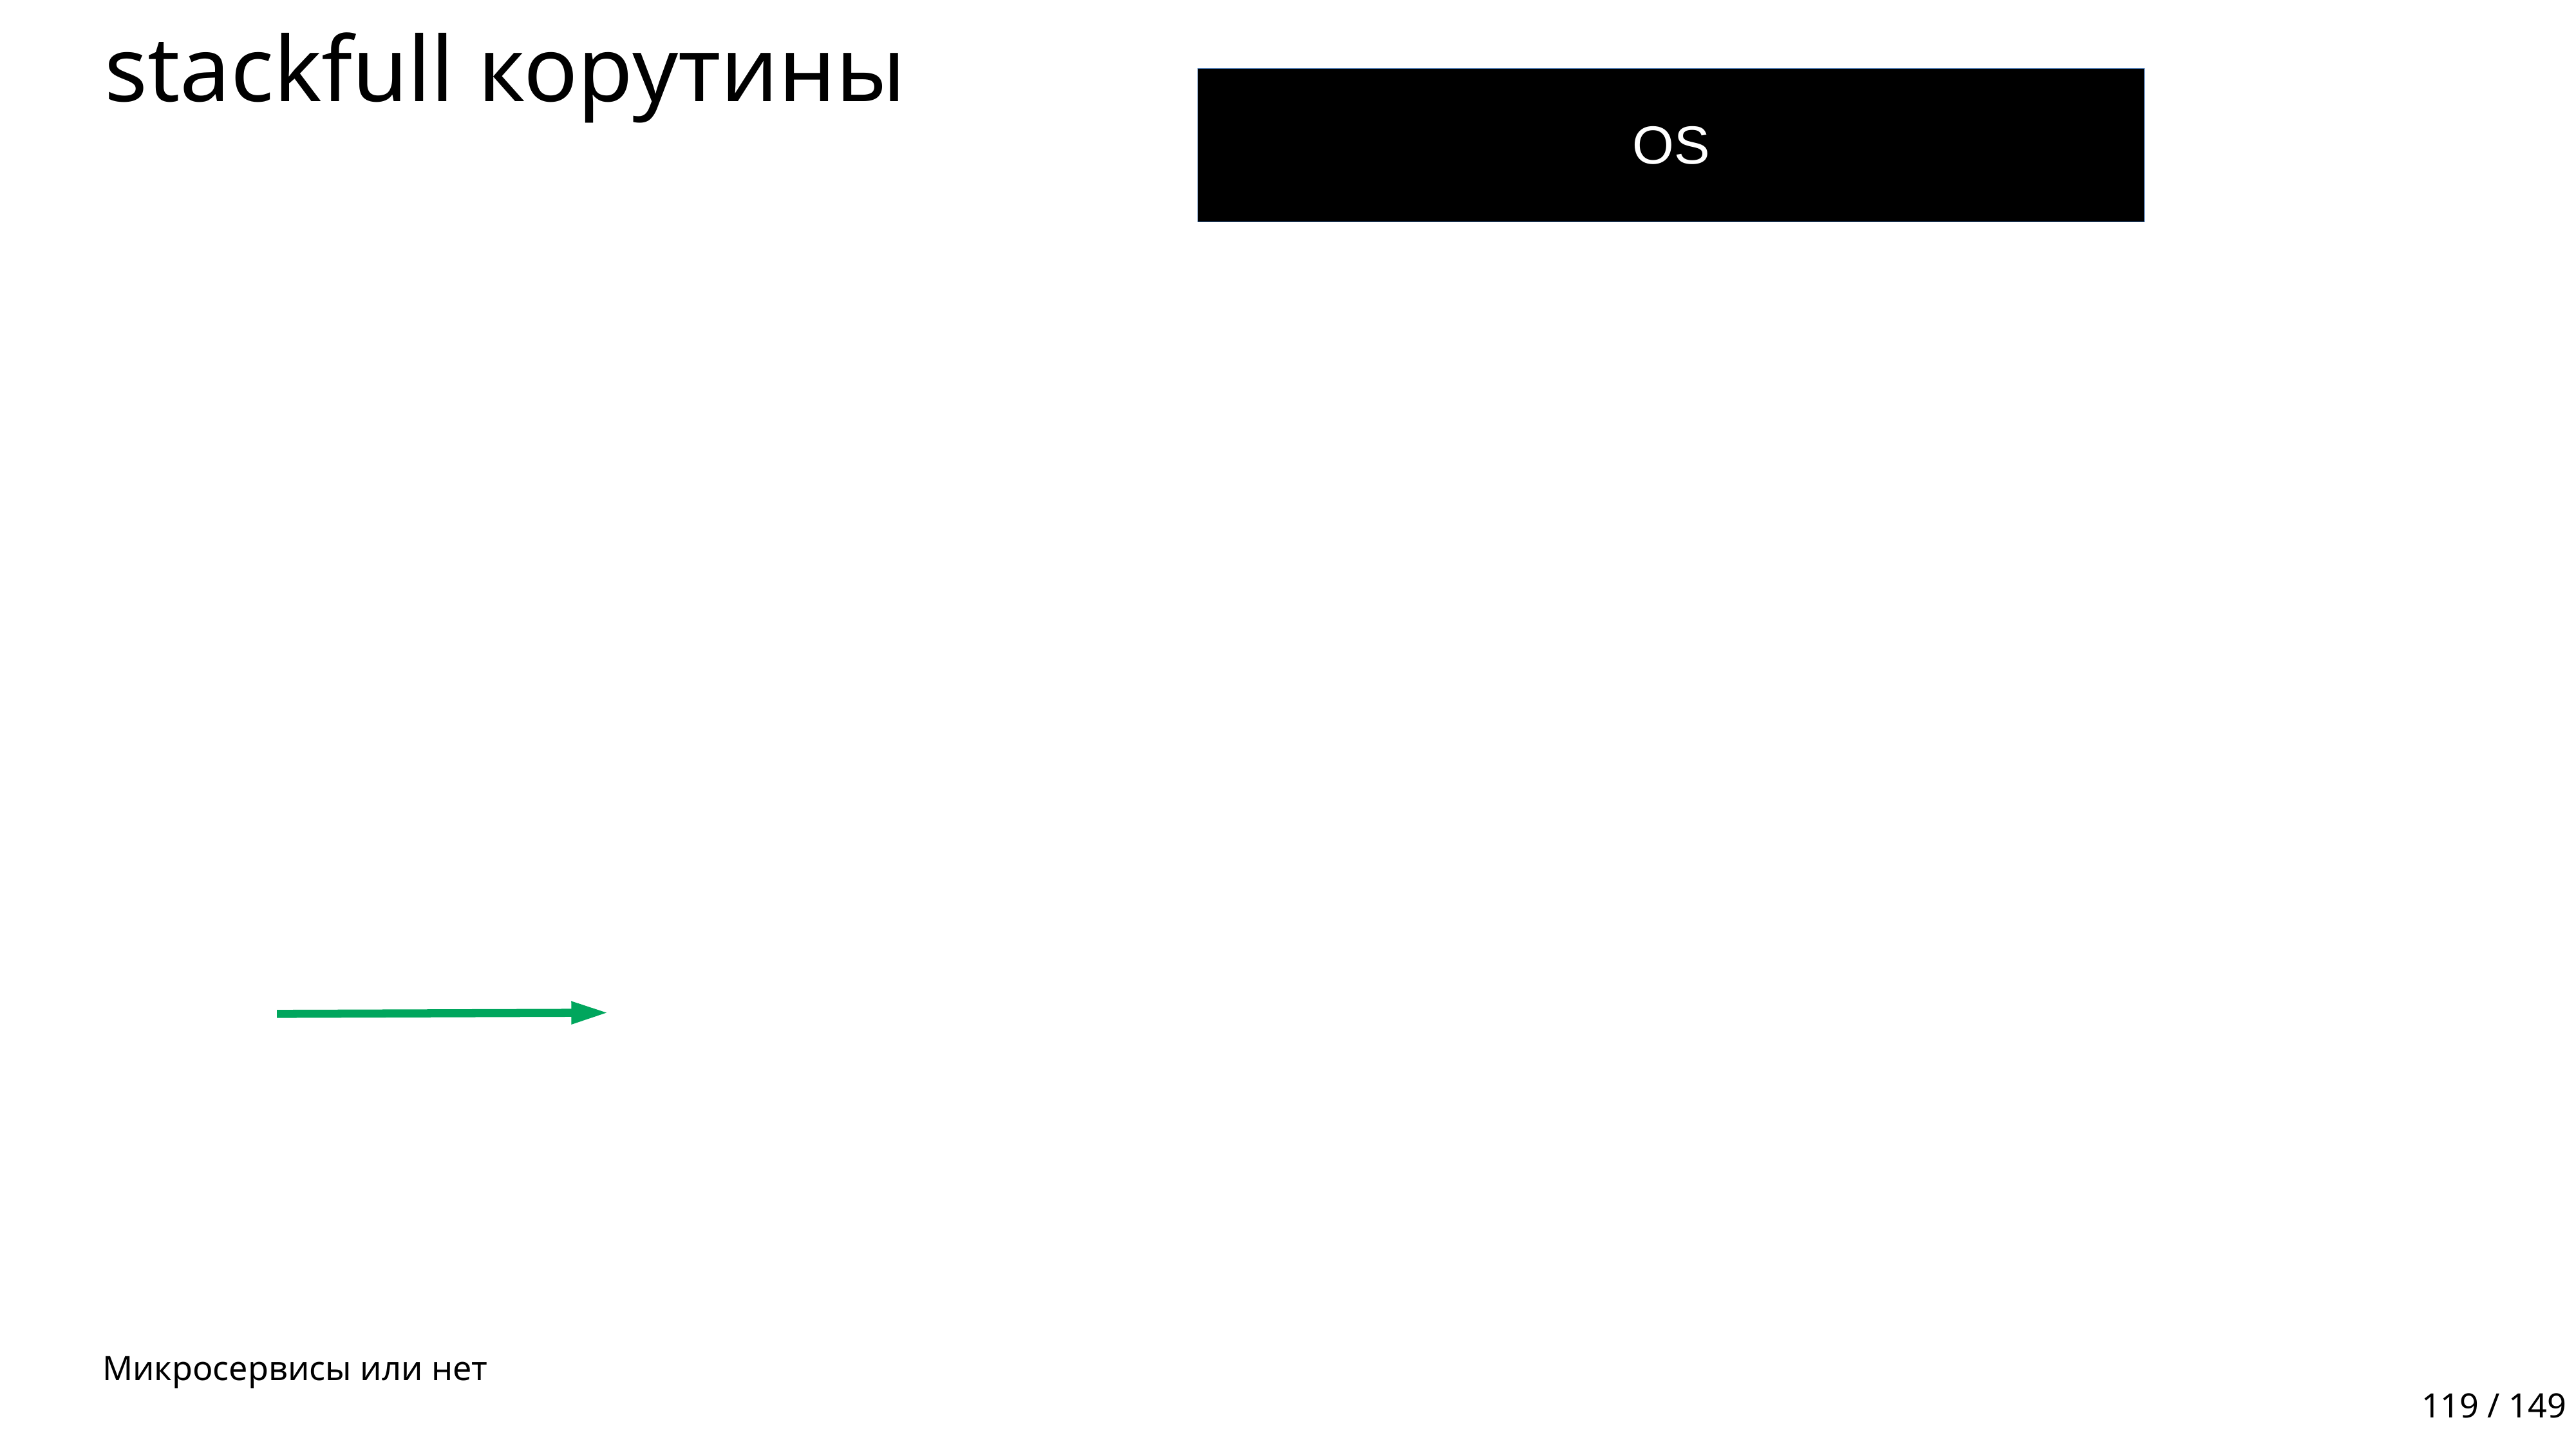

stackfull корутины
OS
# Микросервисы или нет